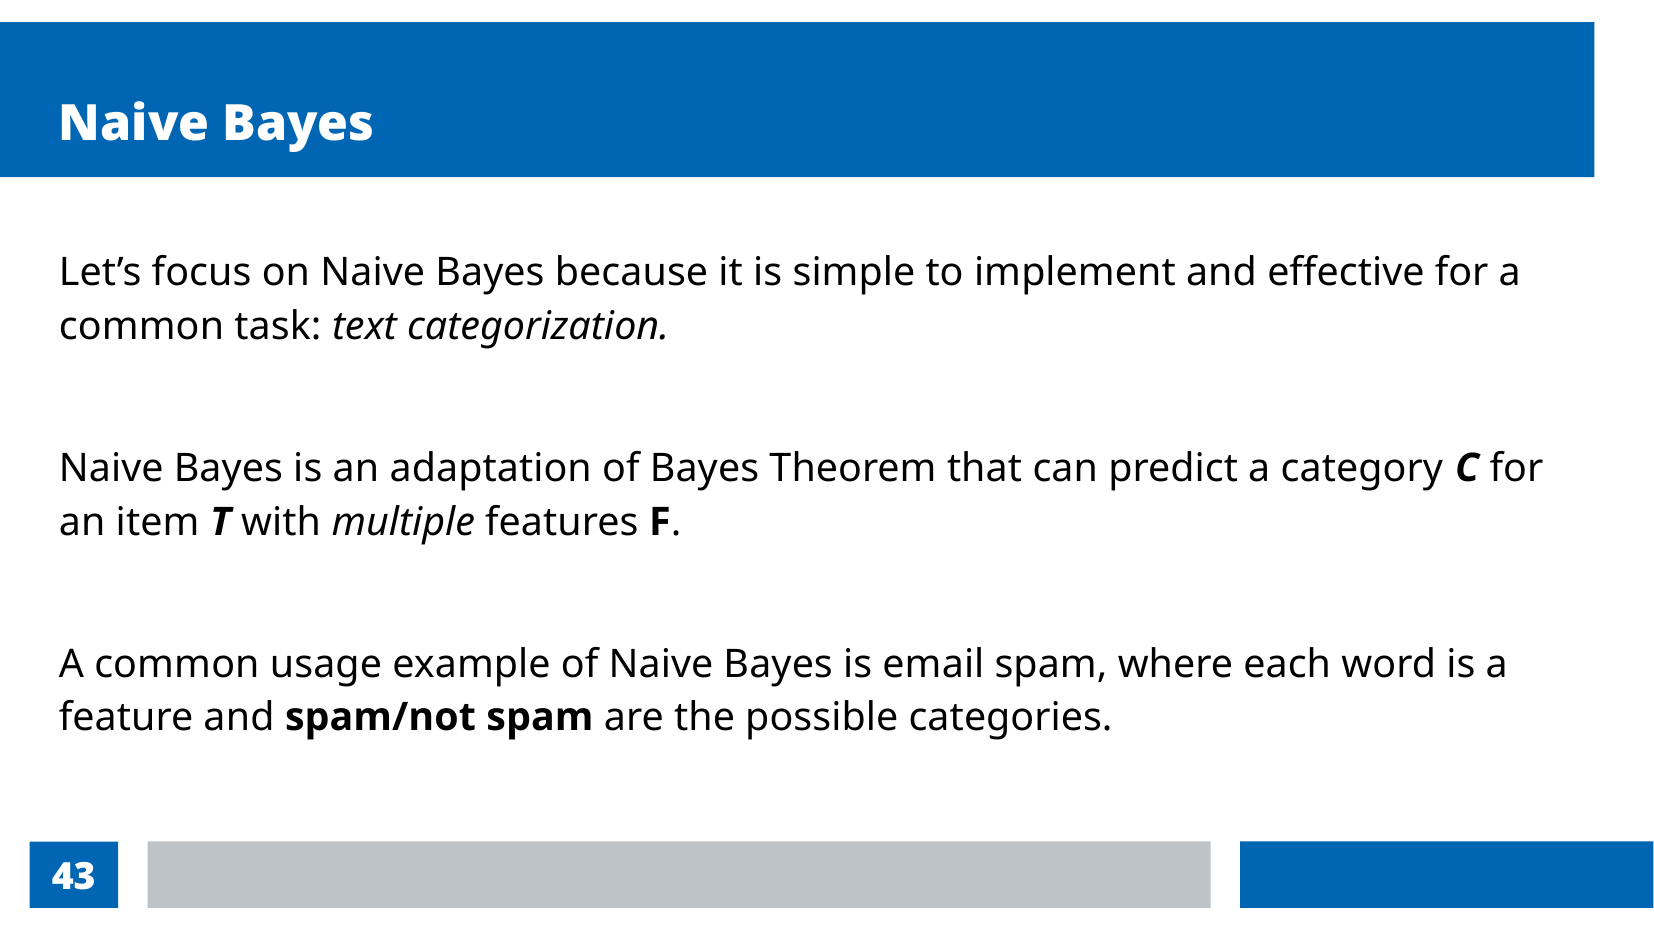

# Naive Bayes
Let’s focus on Naive Bayes because it is simple to implement and effective for a common task: text categorization.
Naive Bayes is an adaptation of Bayes Theorem that can predict a category C for an item T with multiple features F.
A common usage example of Naive Bayes is email spam, where each word is a feature and spam/not spam are the possible categories.
43